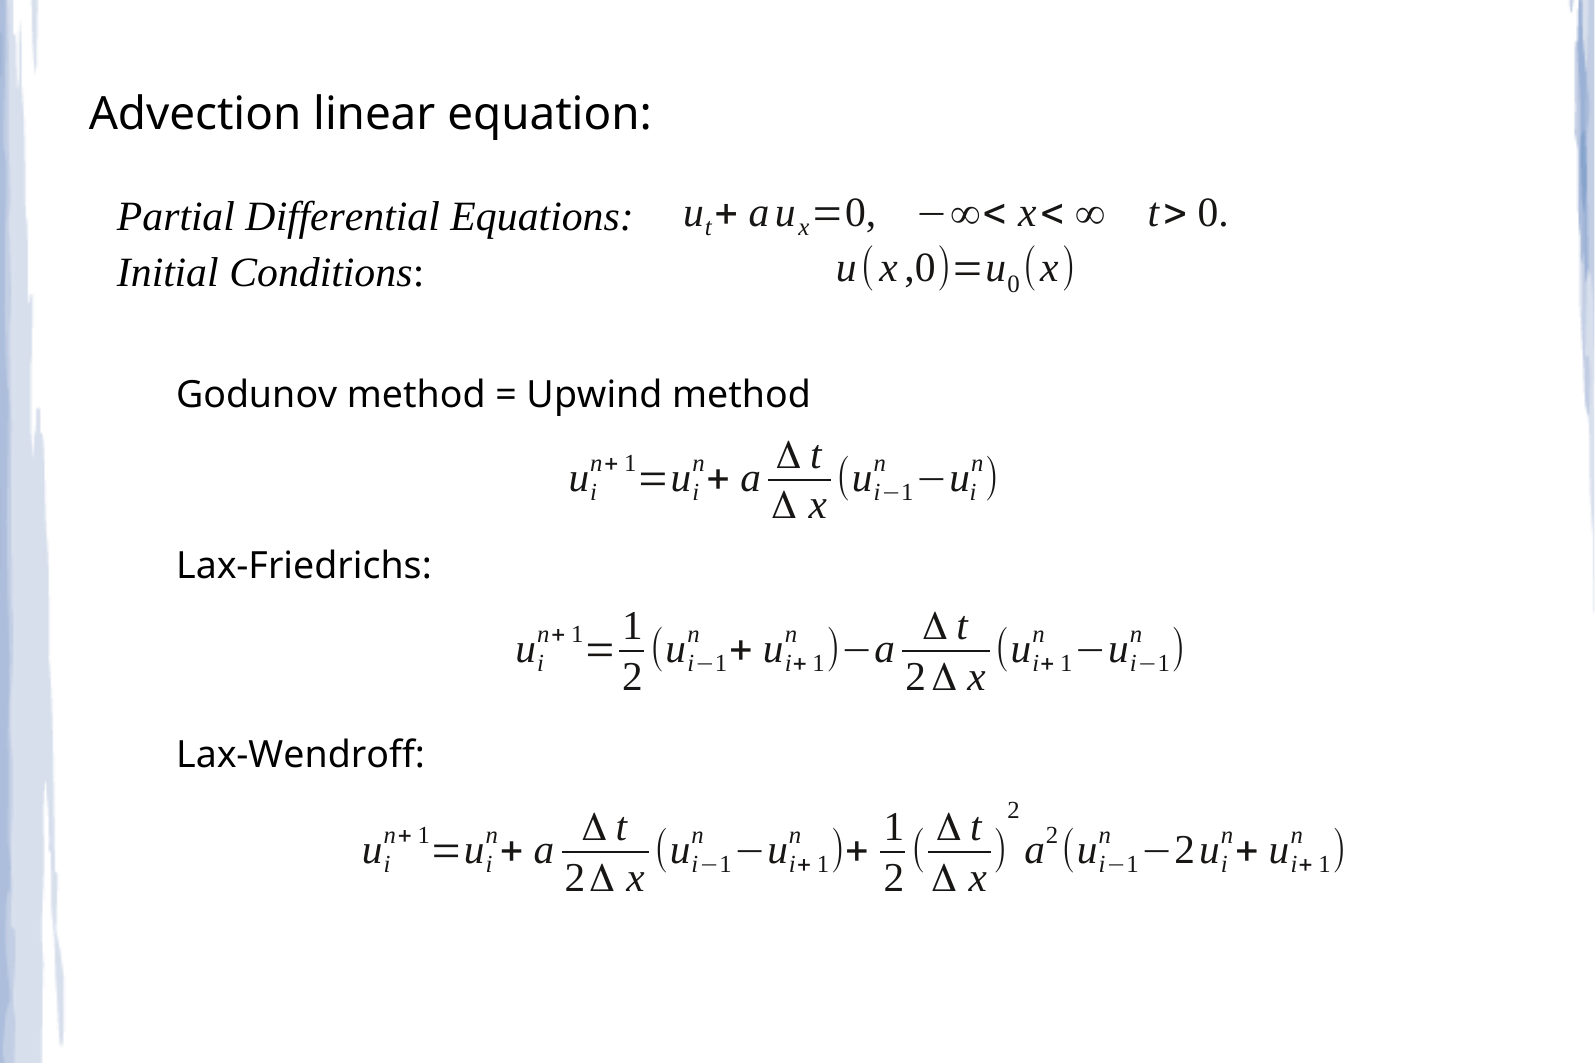

Advection linear equation:
Partial Differential Equations:
Initial Conditions:
# Godunov method = Upwind method
Lax-Friedrichs:
Lax-Wendroff: